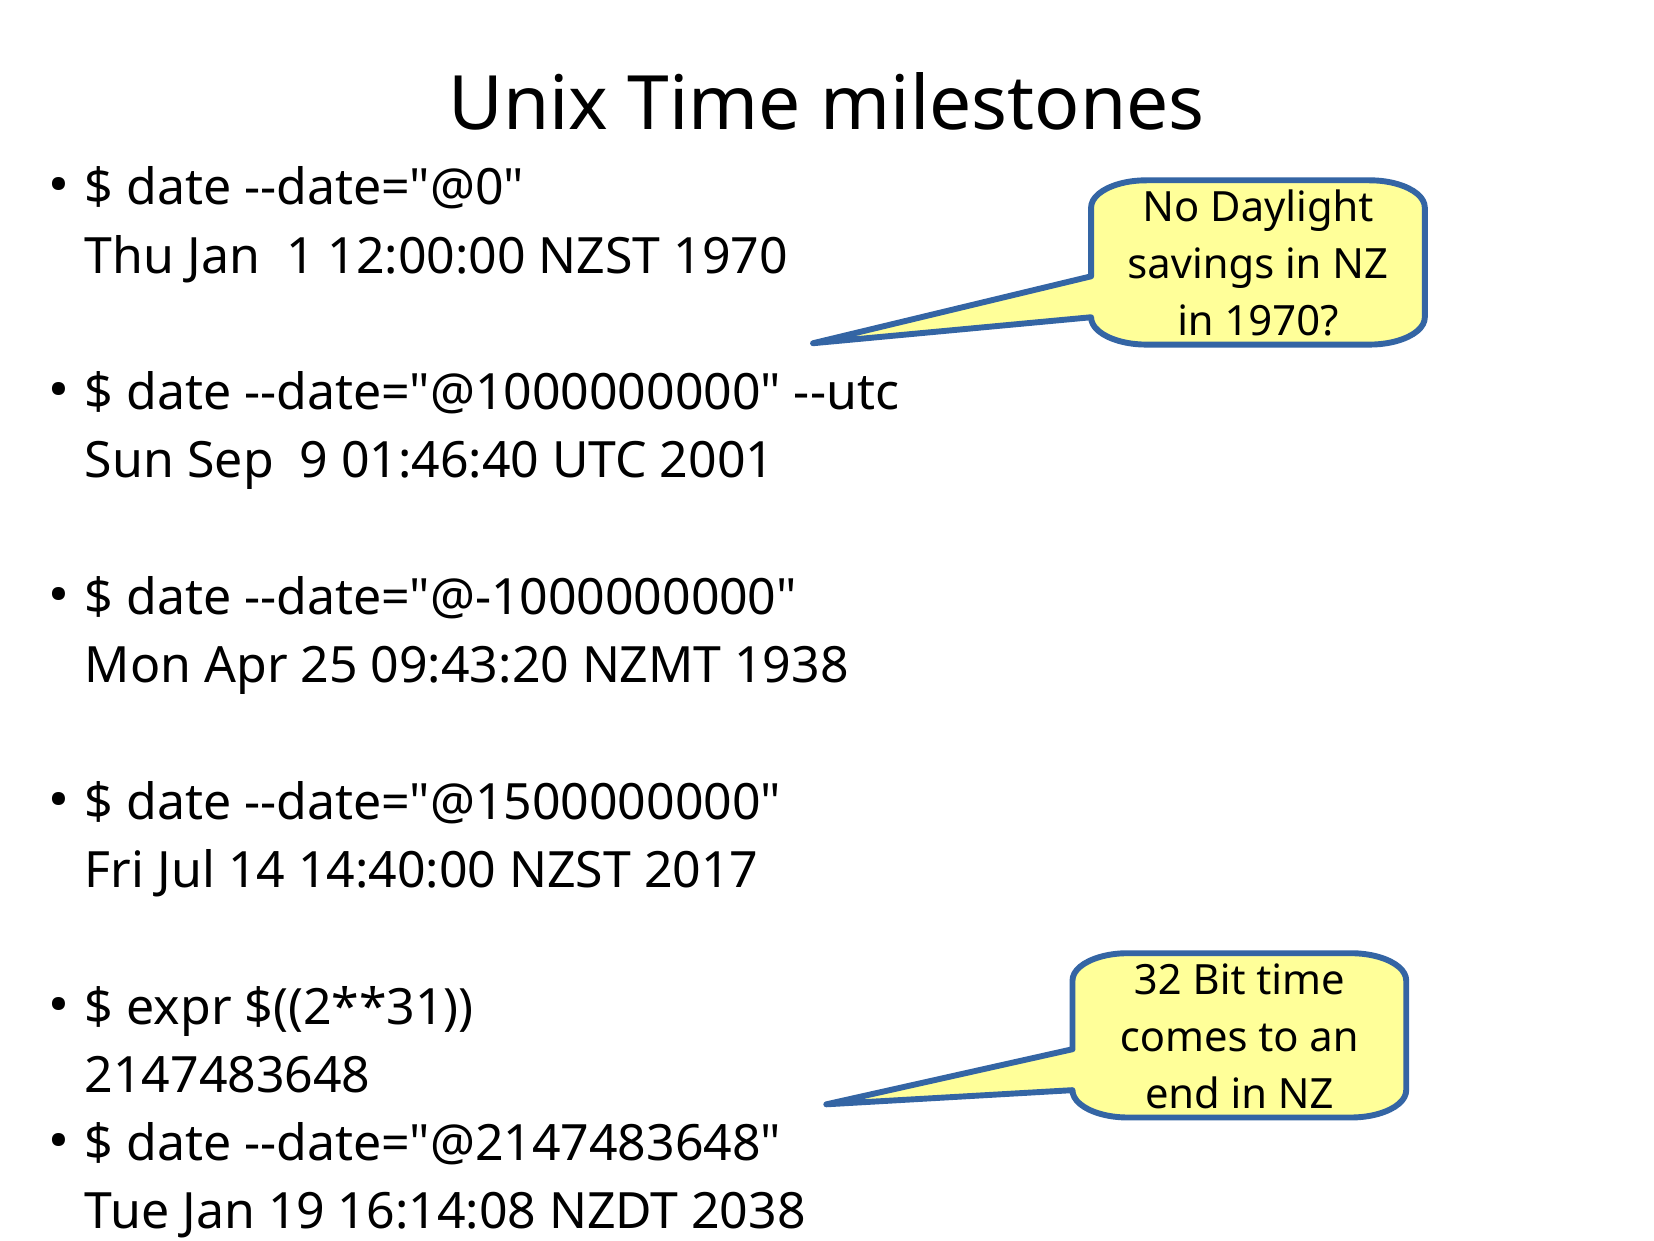

# Unix Time milestones
$ date --date="@0"
Thu Jan 1 12:00:00 NZST 1970
$ date --date="@1000000000" --utc
Sun Sep 9 01:46:40 UTC 2001
$ date --date="@-1000000000"
Mon Apr 25 09:43:20 NZMT 1938
$ date --date="@1500000000"
Fri Jul 14 14:40:00 NZST 2017
$ expr $((2**31))
2147483648
$ date --date="@2147483648"
Tue Jan 19 16:14:08 NZDT 2038
No Daylight savings in NZ in 1970?
32 Bit time comes to an end in NZ